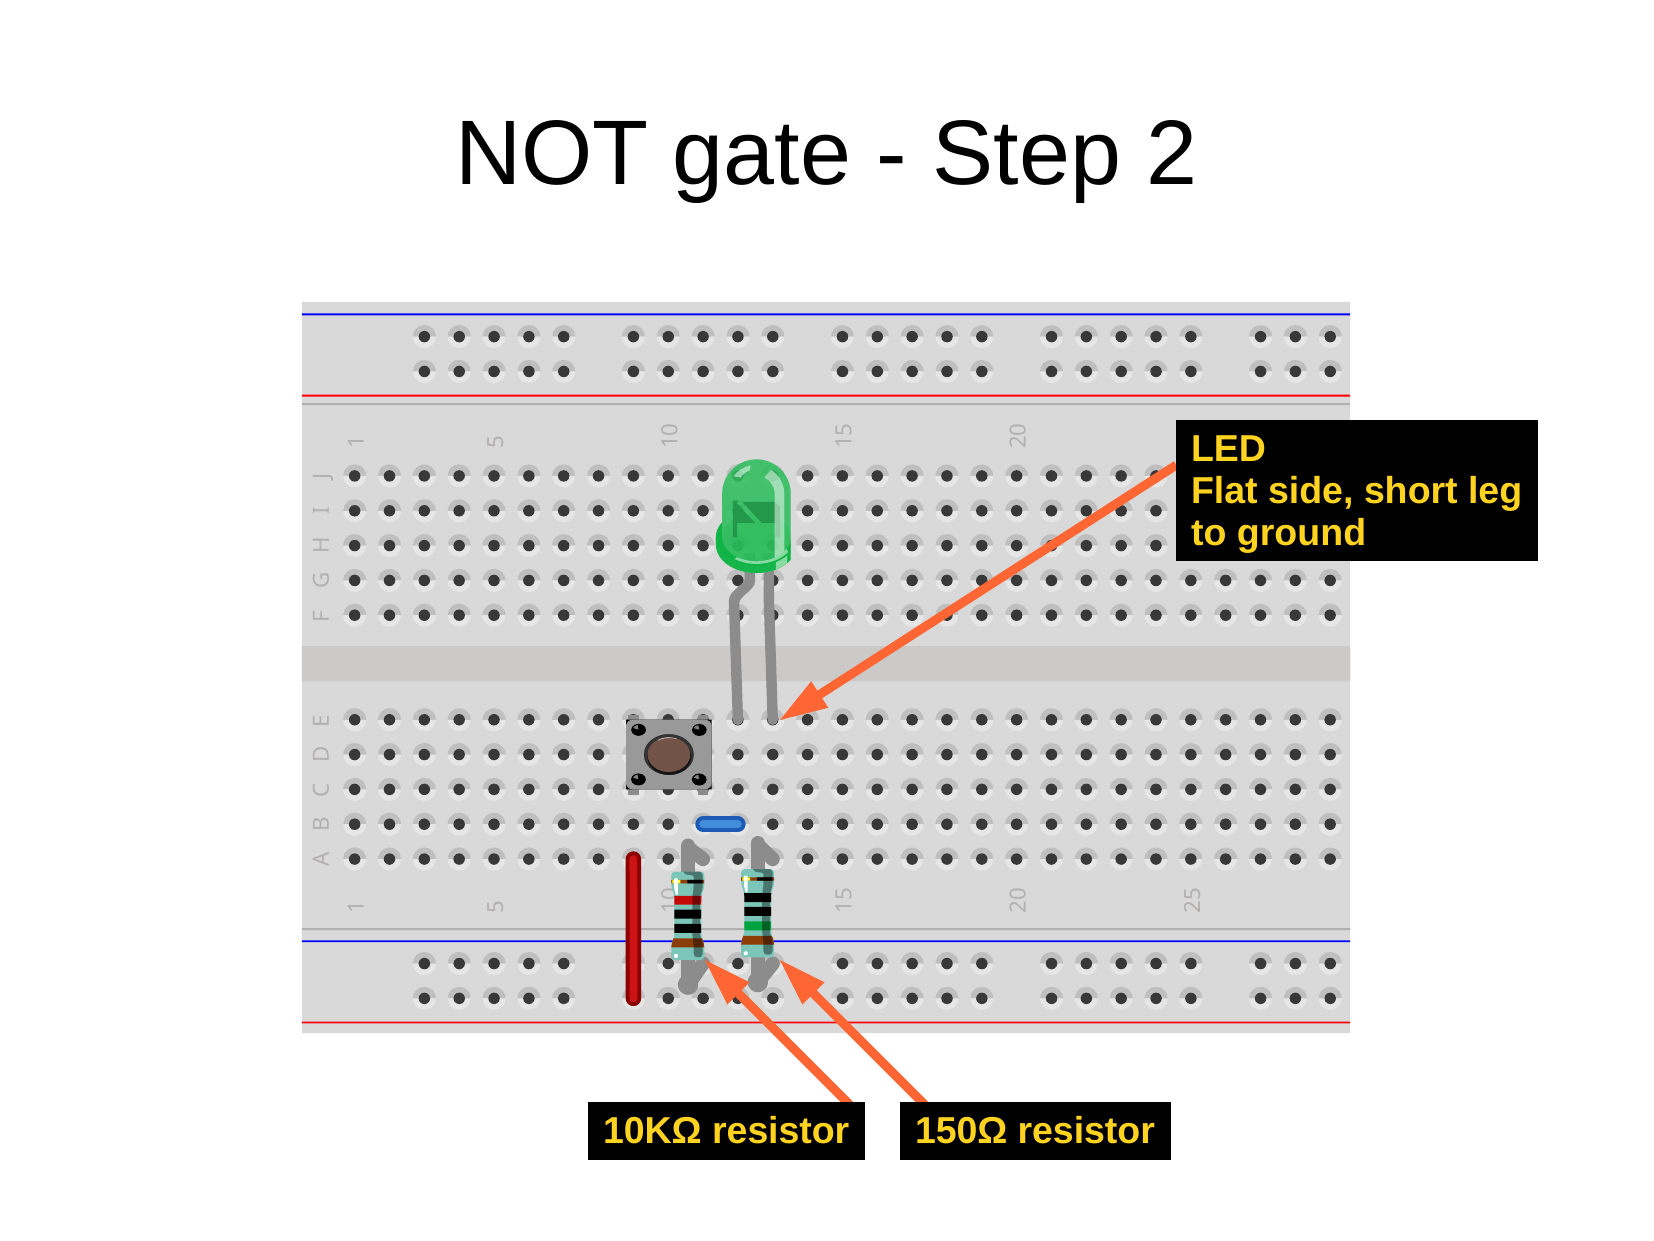

# NOT gate - Step 2
LED
Flat side, short leg
to ground
10KΩ resistor
150Ω resistor